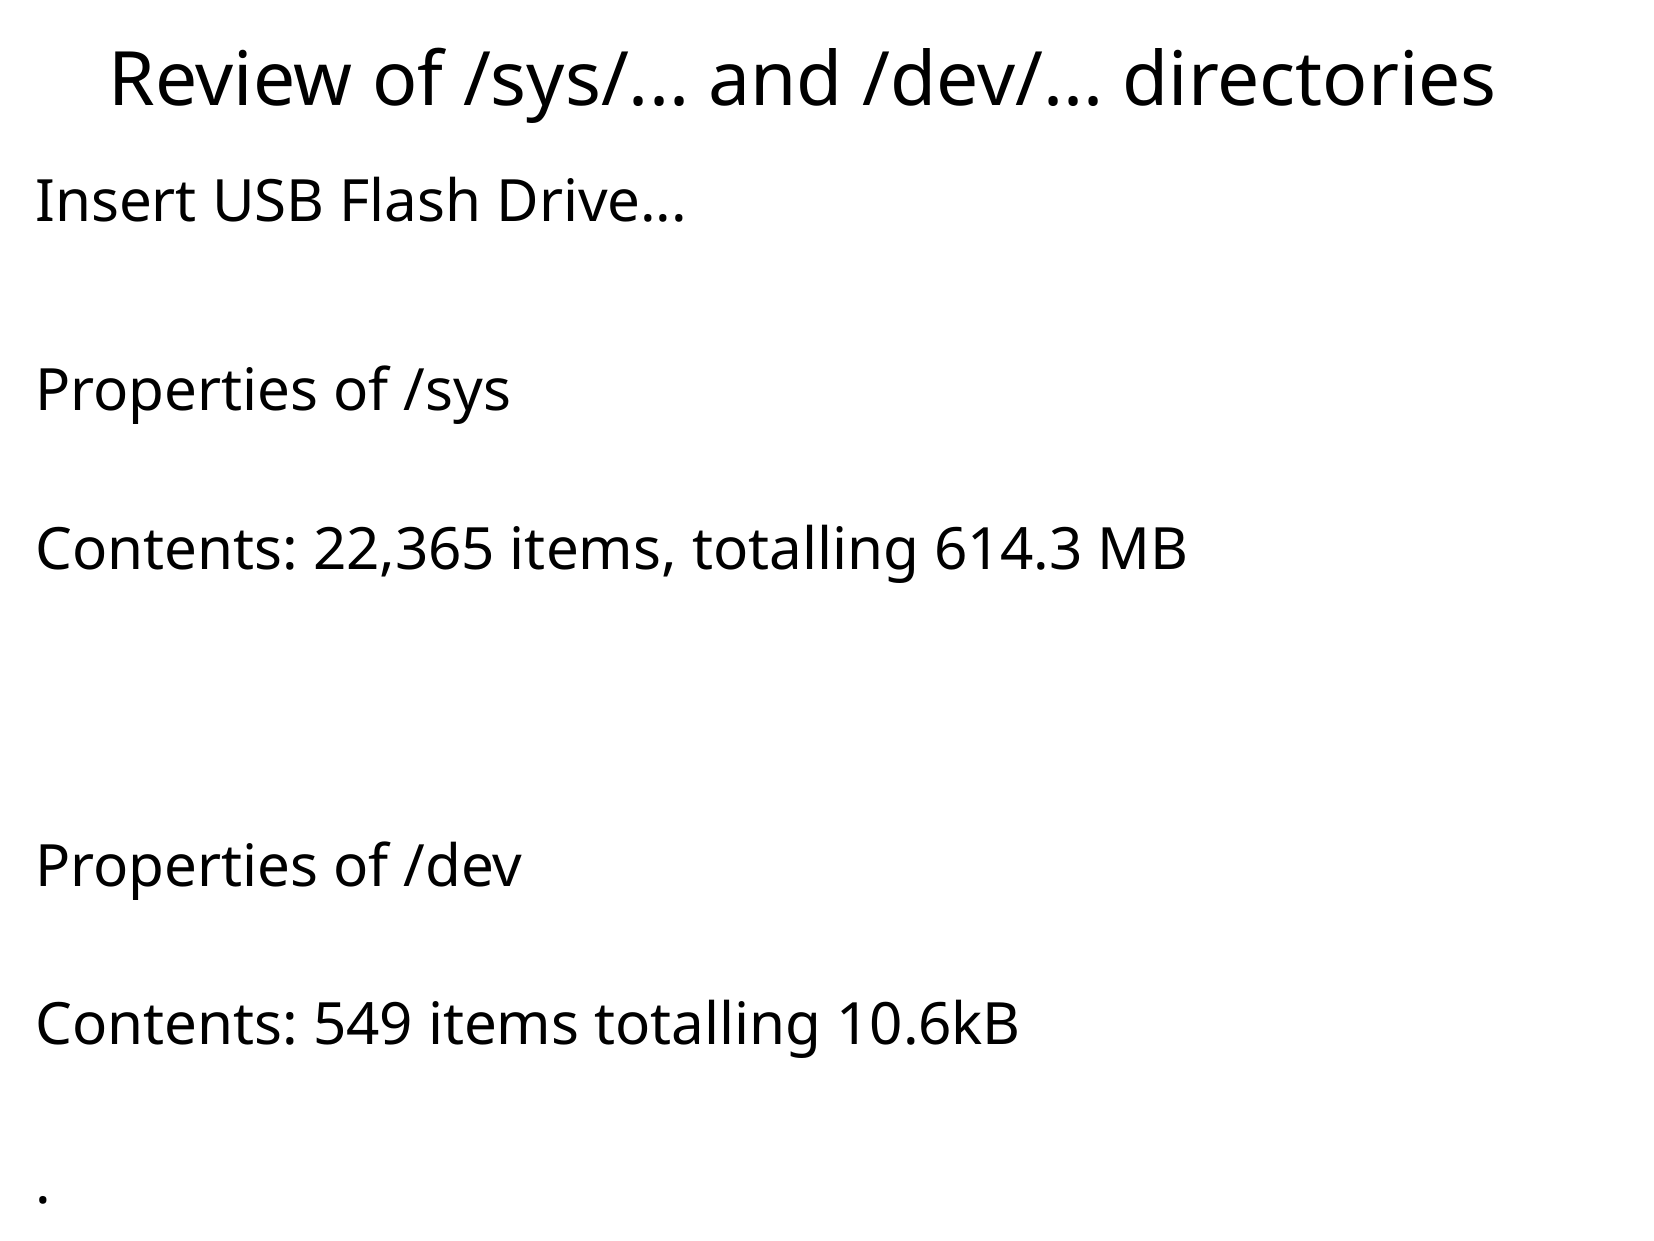

# Review of /sys/... and /dev/... directories
Insert USB Flash Drive...
Properties of /sys
Contents: 22,365 items, totalling 614.3 MB
Properties of /dev
Contents: 549 items totalling 10.6kB
.